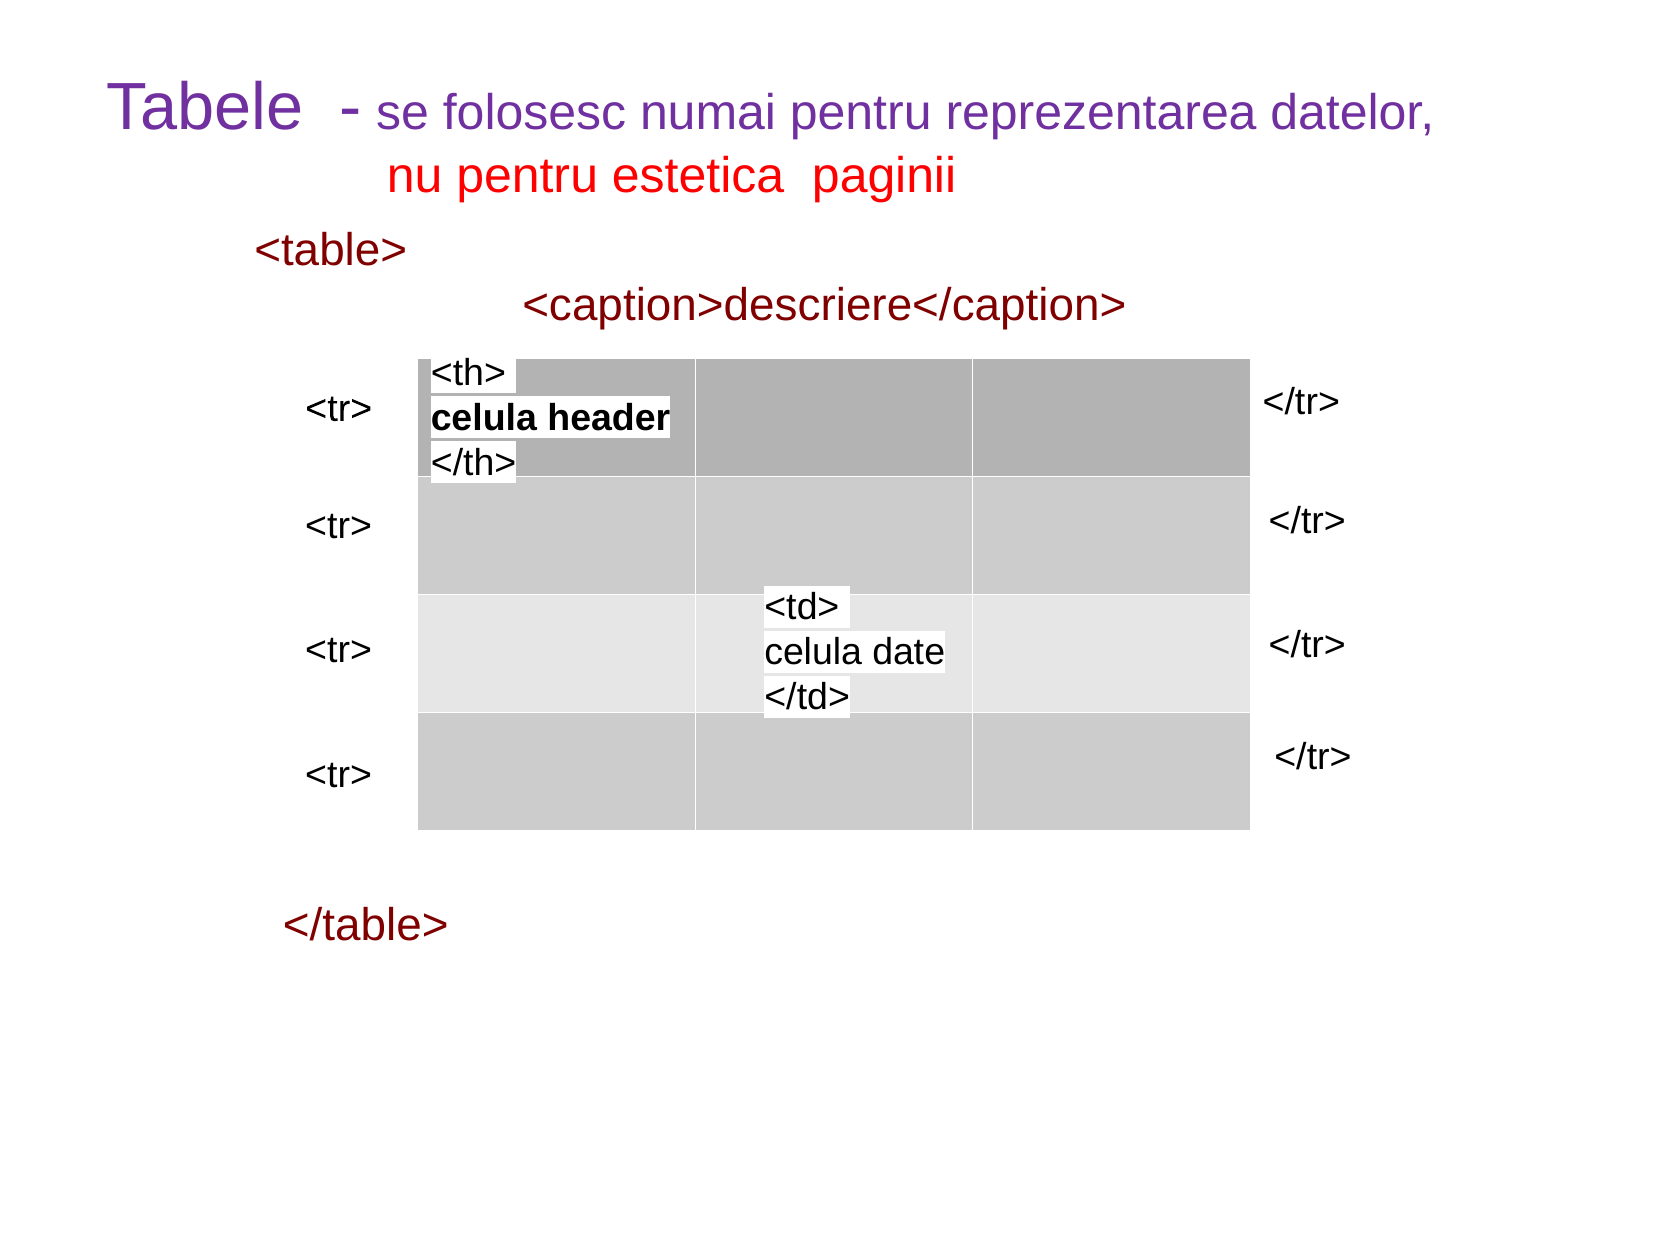

Tabele - se folosesc numai pentru reprezentarea datelor,
 nu pentru estetica paginii
<table>
 <caption>descriere</caption>
<th>
celula header
</th>
| | | |
| --- | --- | --- |
| | | |
| | | |
| | | |
</tr>
<tr>
</tr>
<tr>
<tr>
<td>
celula date
</td>
</tr>
<tr>
</tr>
<tr>
</table>